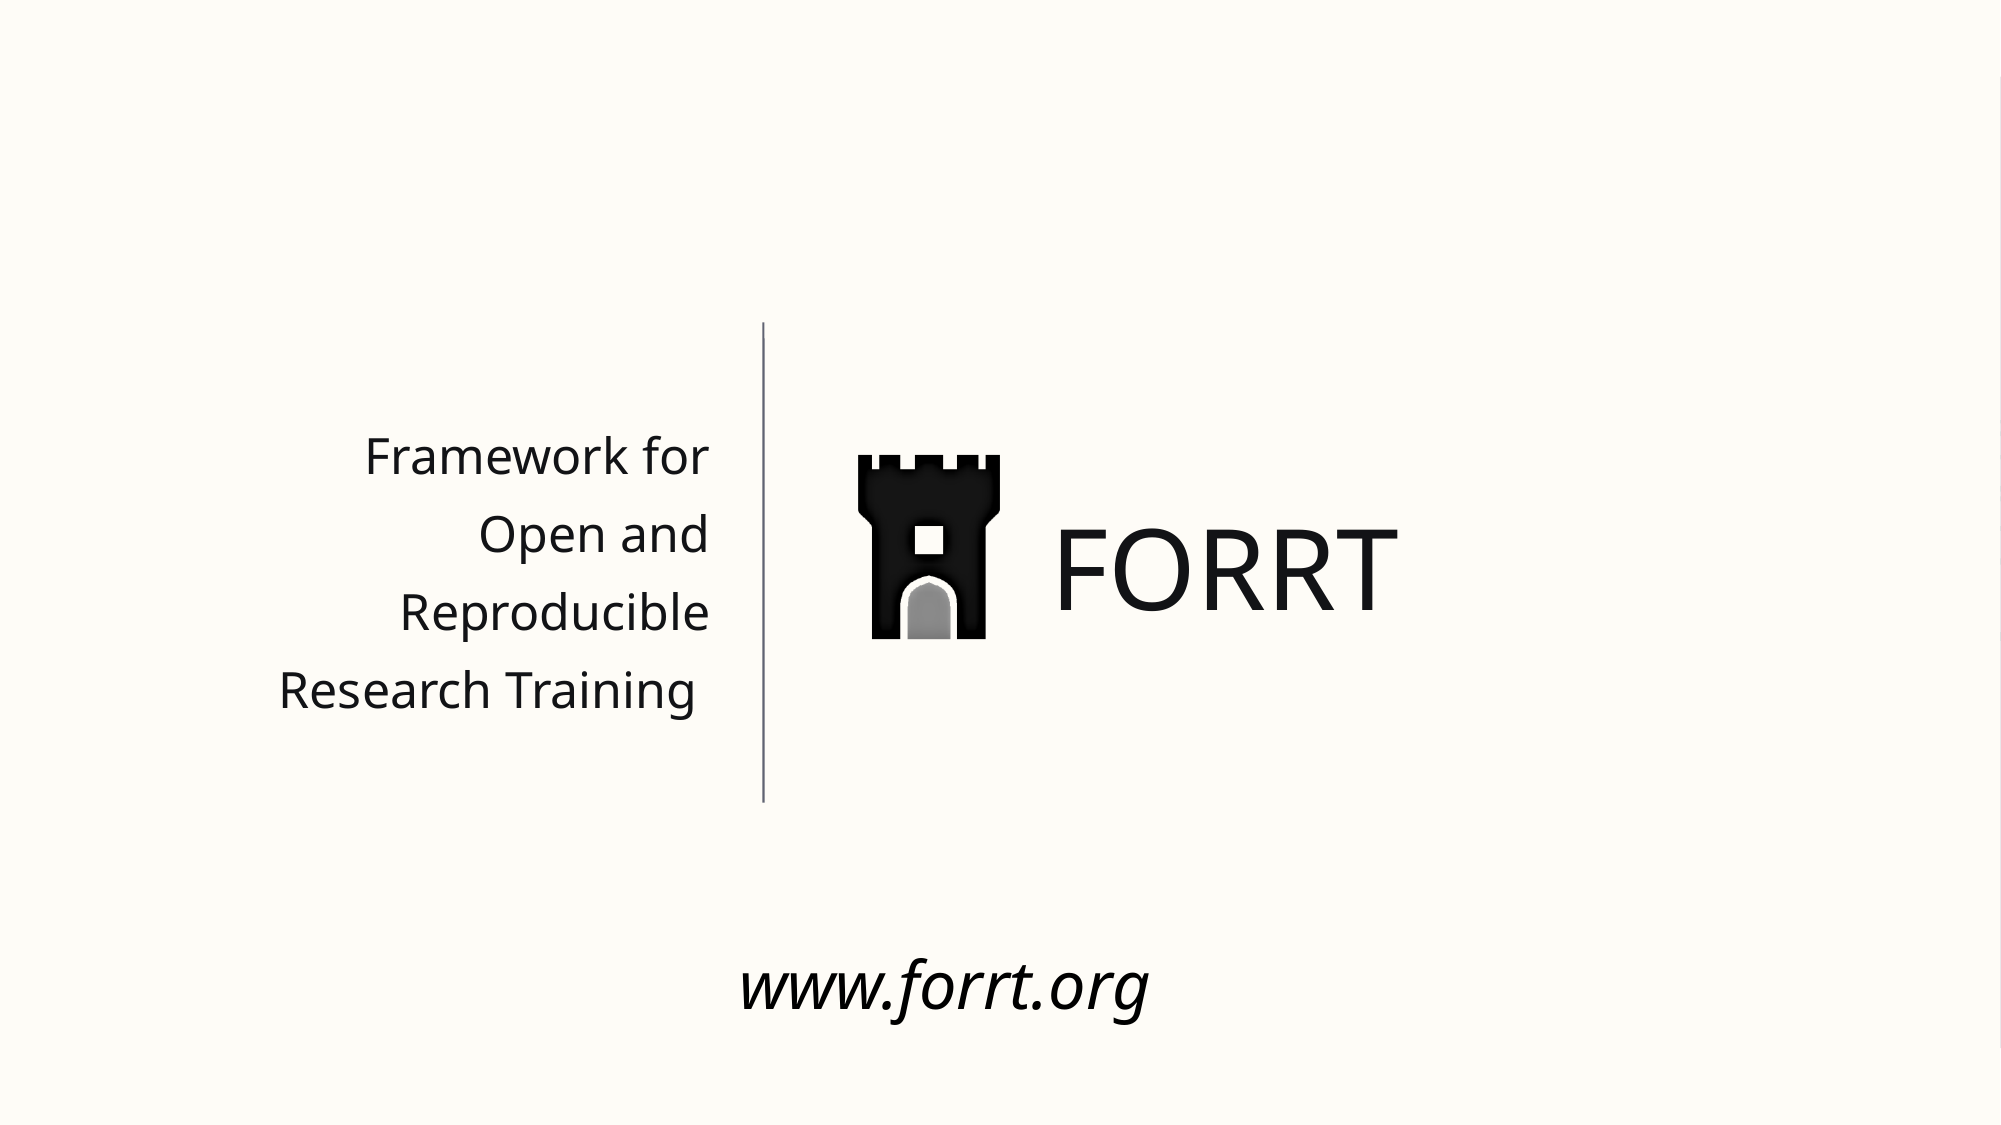

Framework for Open and Reproducible Research Training
# FORRT
www.forrt.org